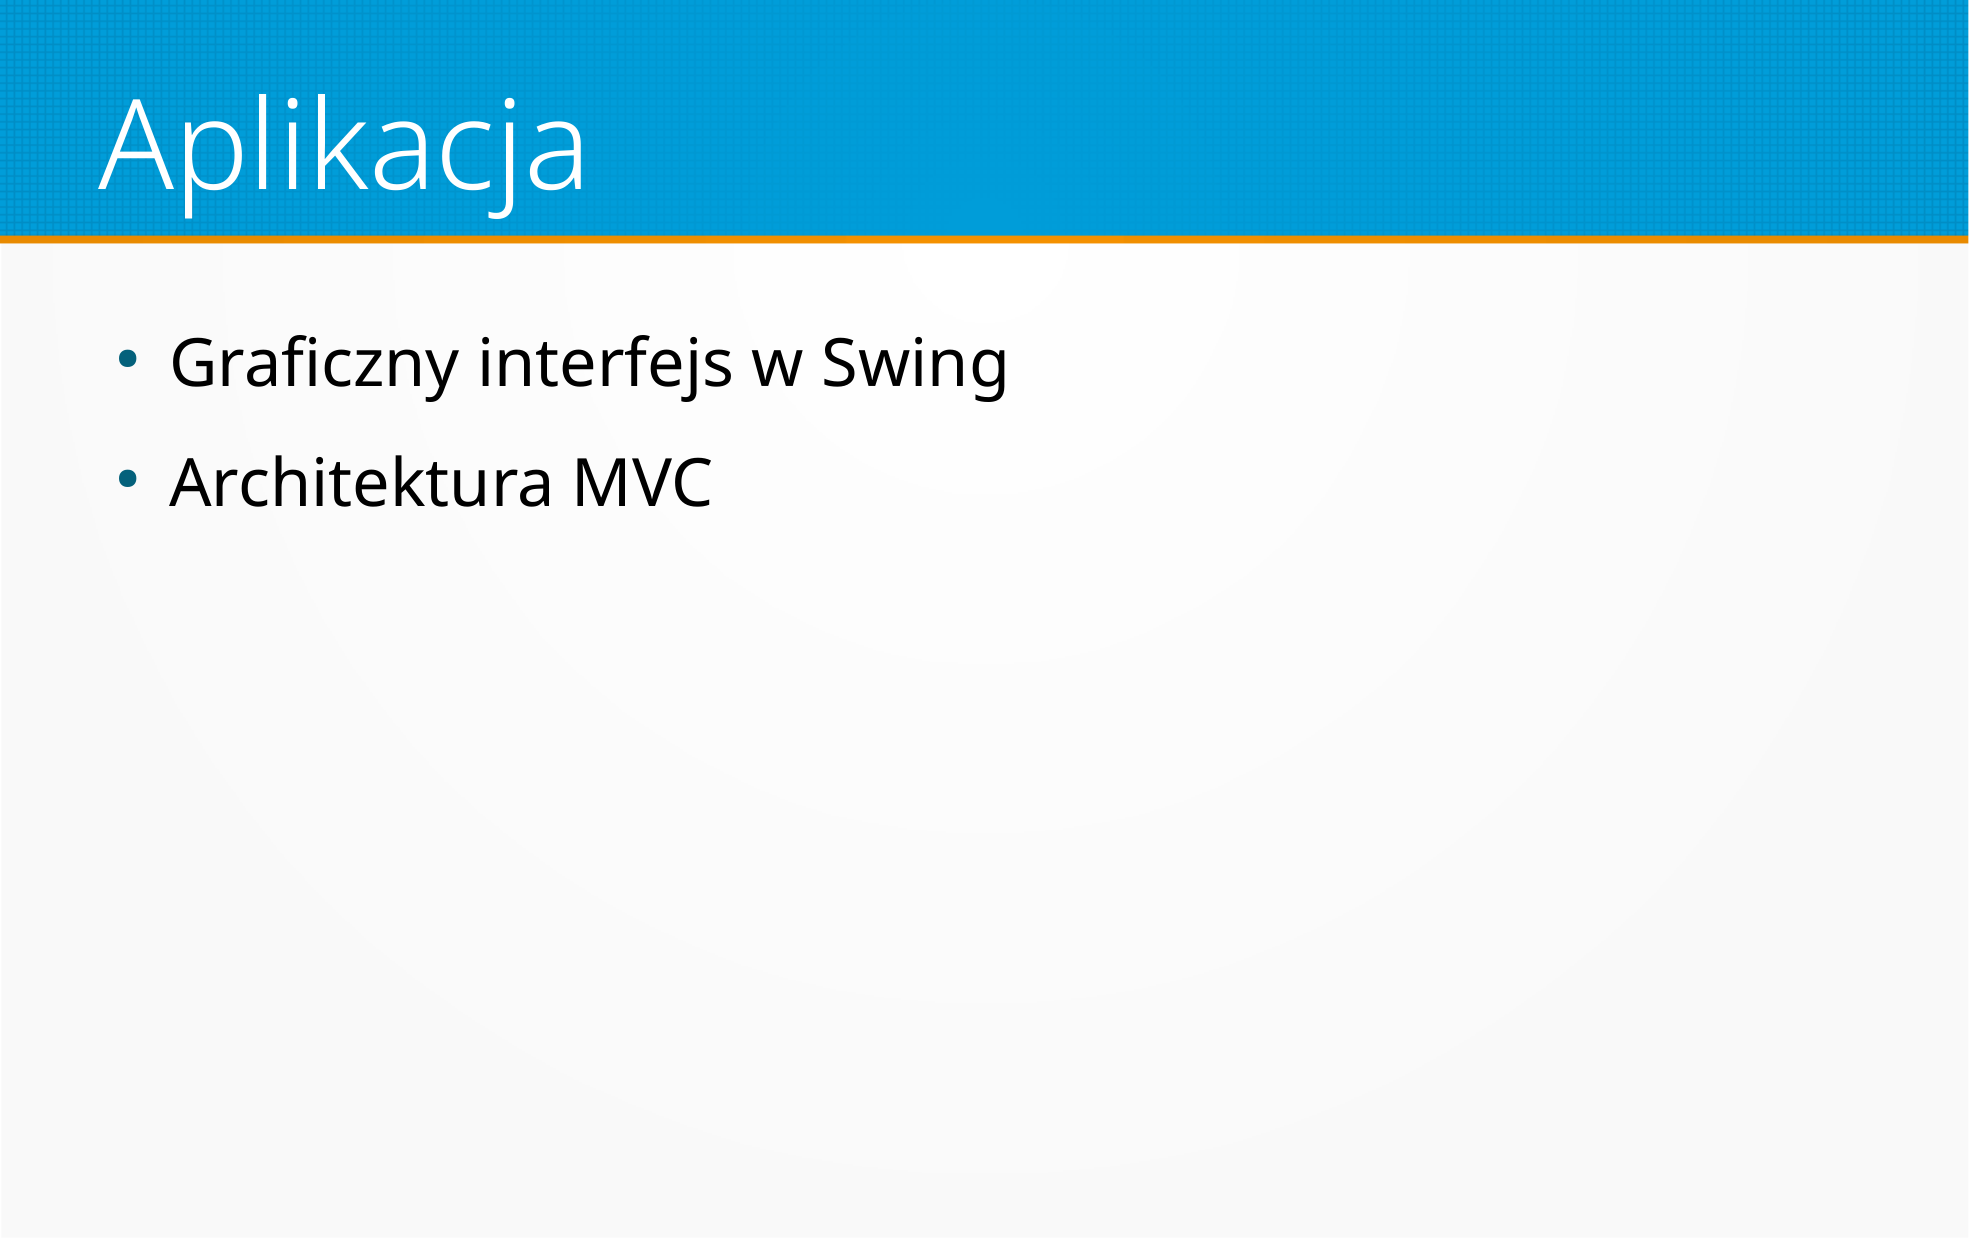

# Aplikacja
Graficzny interfejs w Swing
Architektura MVC